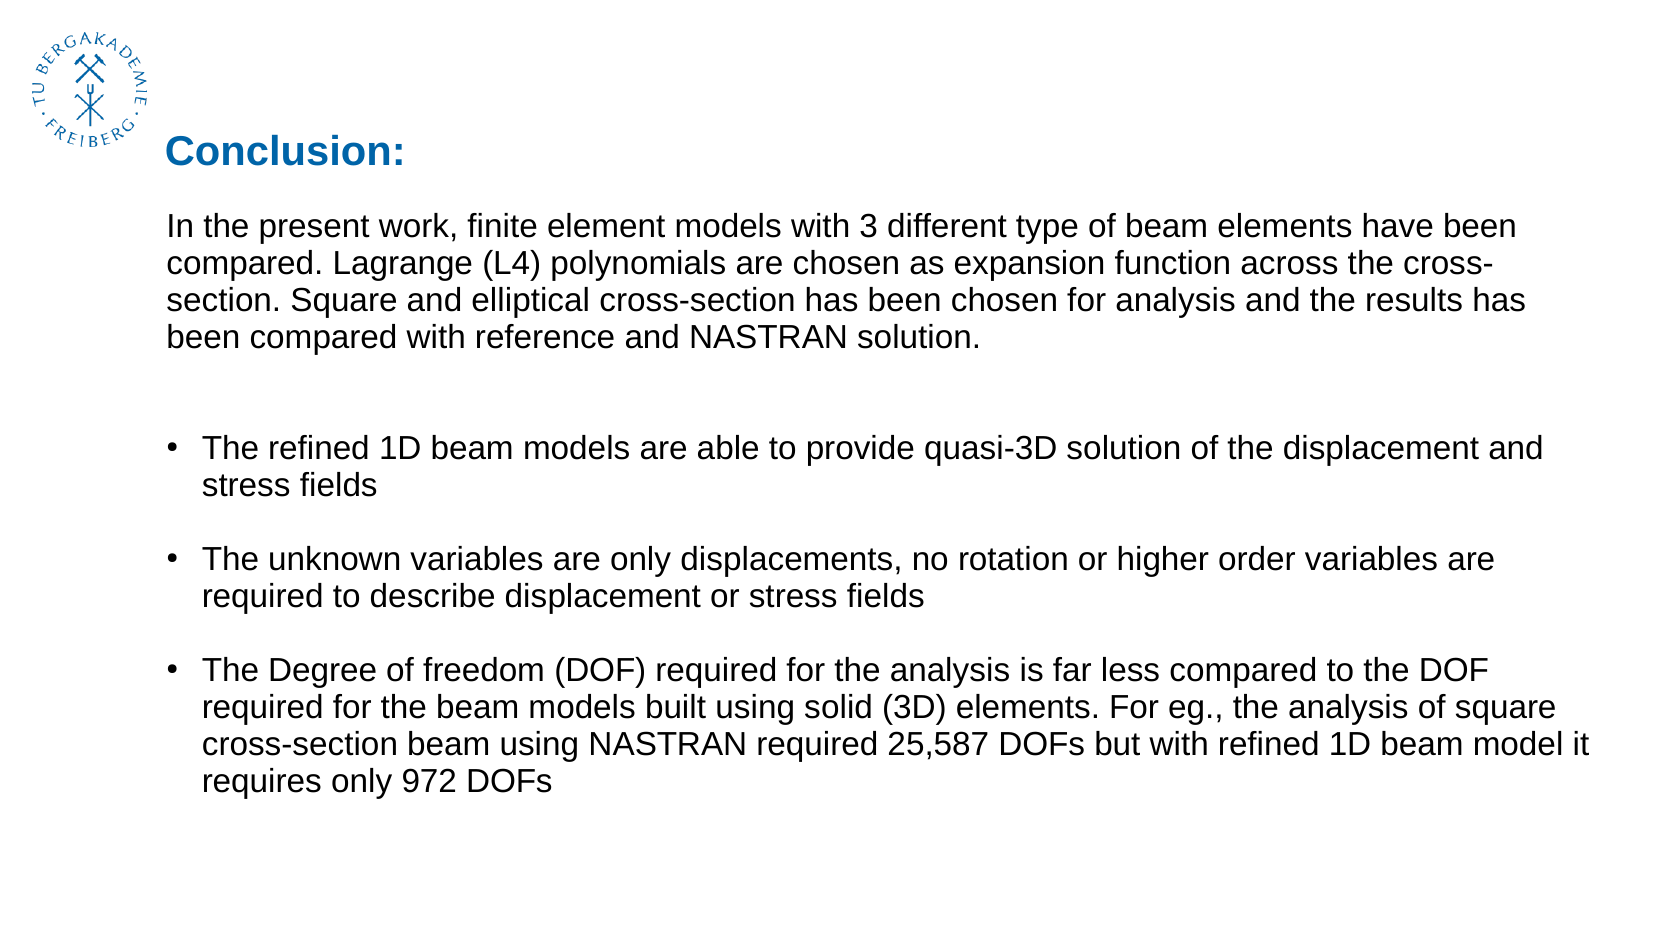

Conclusion:
In the present work, finite element models with 3 different type of beam elements have been compared. Lagrange (L4) polynomials are chosen as expansion function across the cross-section. Square and elliptical cross-section has been chosen for analysis and the results has been compared with reference and NASTRAN solution.
The refined 1D beam models are able to provide quasi-3D solution of the displacement and stress fields
The unknown variables are only displacements, no rotation or higher order variables are required to describe displacement or stress fields
The Degree of freedom (DOF) required for the analysis is far less compared to the DOF required for the beam models built using solid (3D) elements. For eg., the analysis of square cross-section beam using NASTRAN required 25,587 DOFs but with refined 1D beam model it requires only 972 DOFs